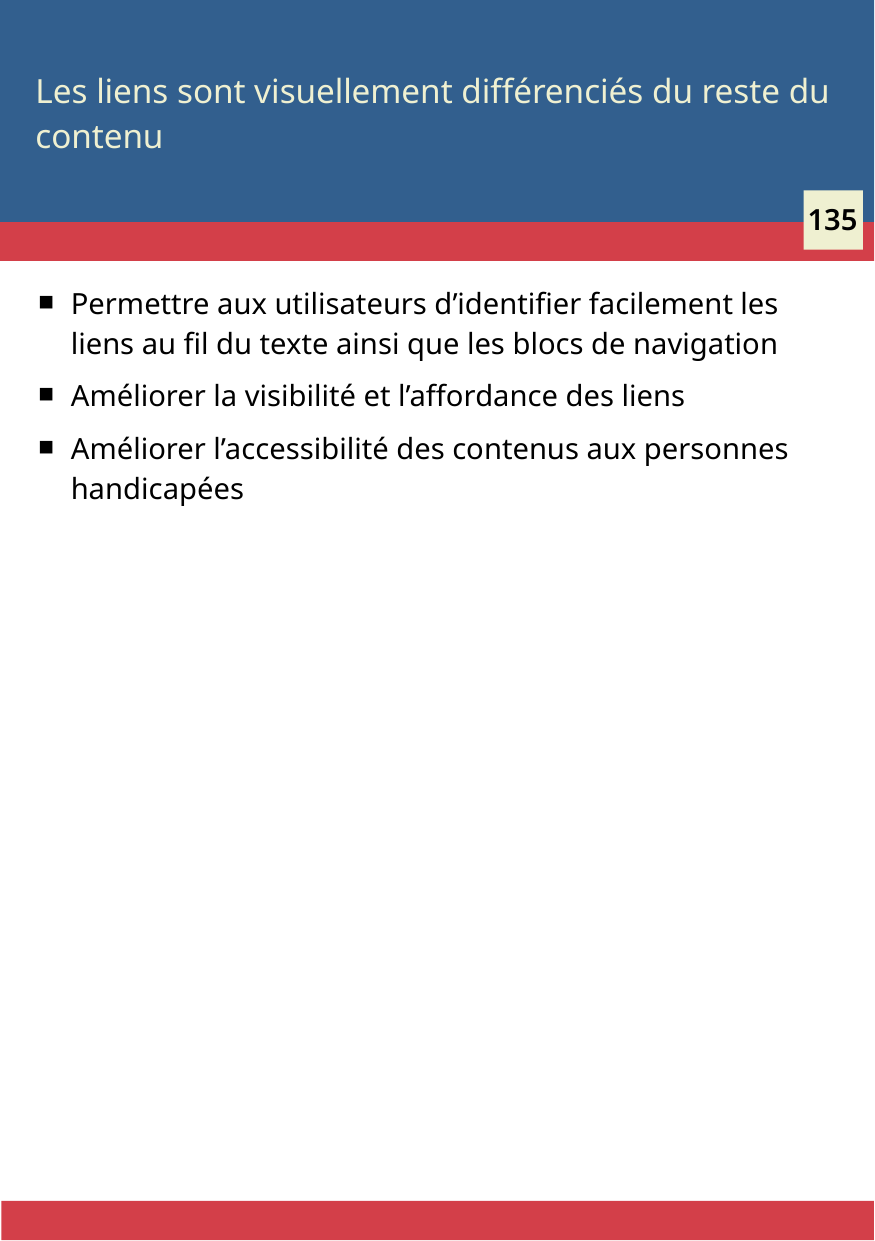

# Les liens sont visuellement différenciés du reste du contenu
135
Permettre aux utilisateurs d’identifier facilement les liens au fil du texte ainsi que les blocs de navigation
Améliorer la visibilité et l’affordance des liens
Améliorer l’accessibilité des contenus aux personnes handicapées